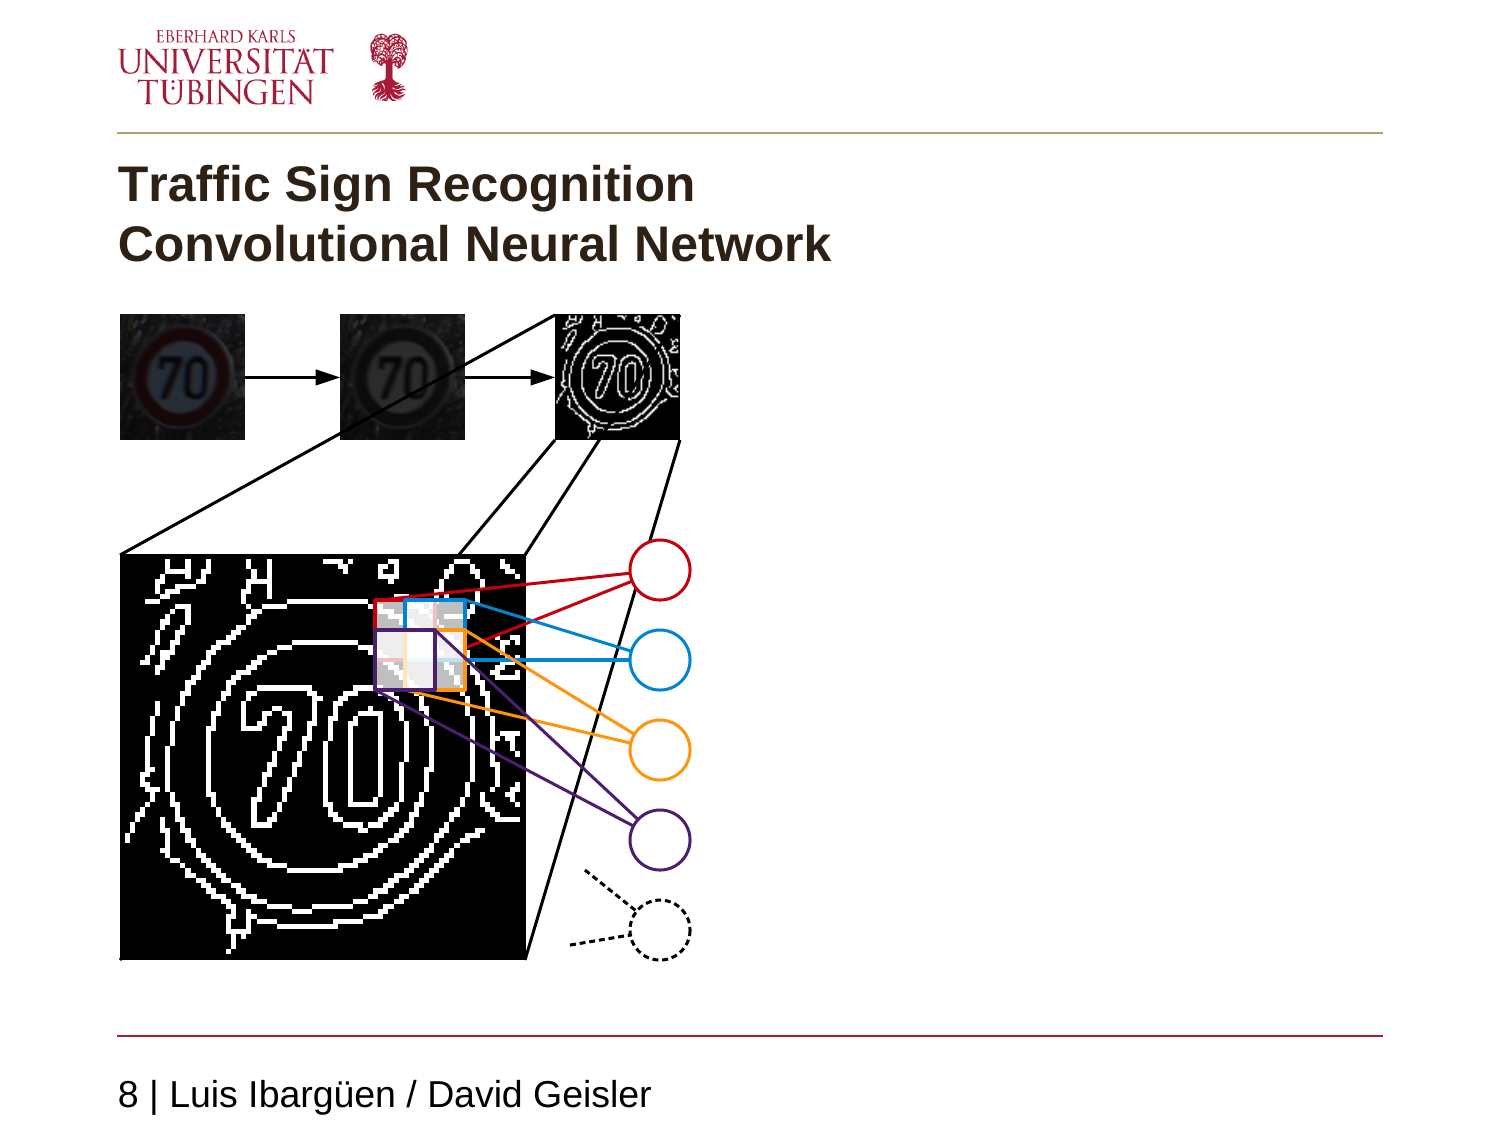

# Traffic Sign Recognition Convolutional Neural Network
8